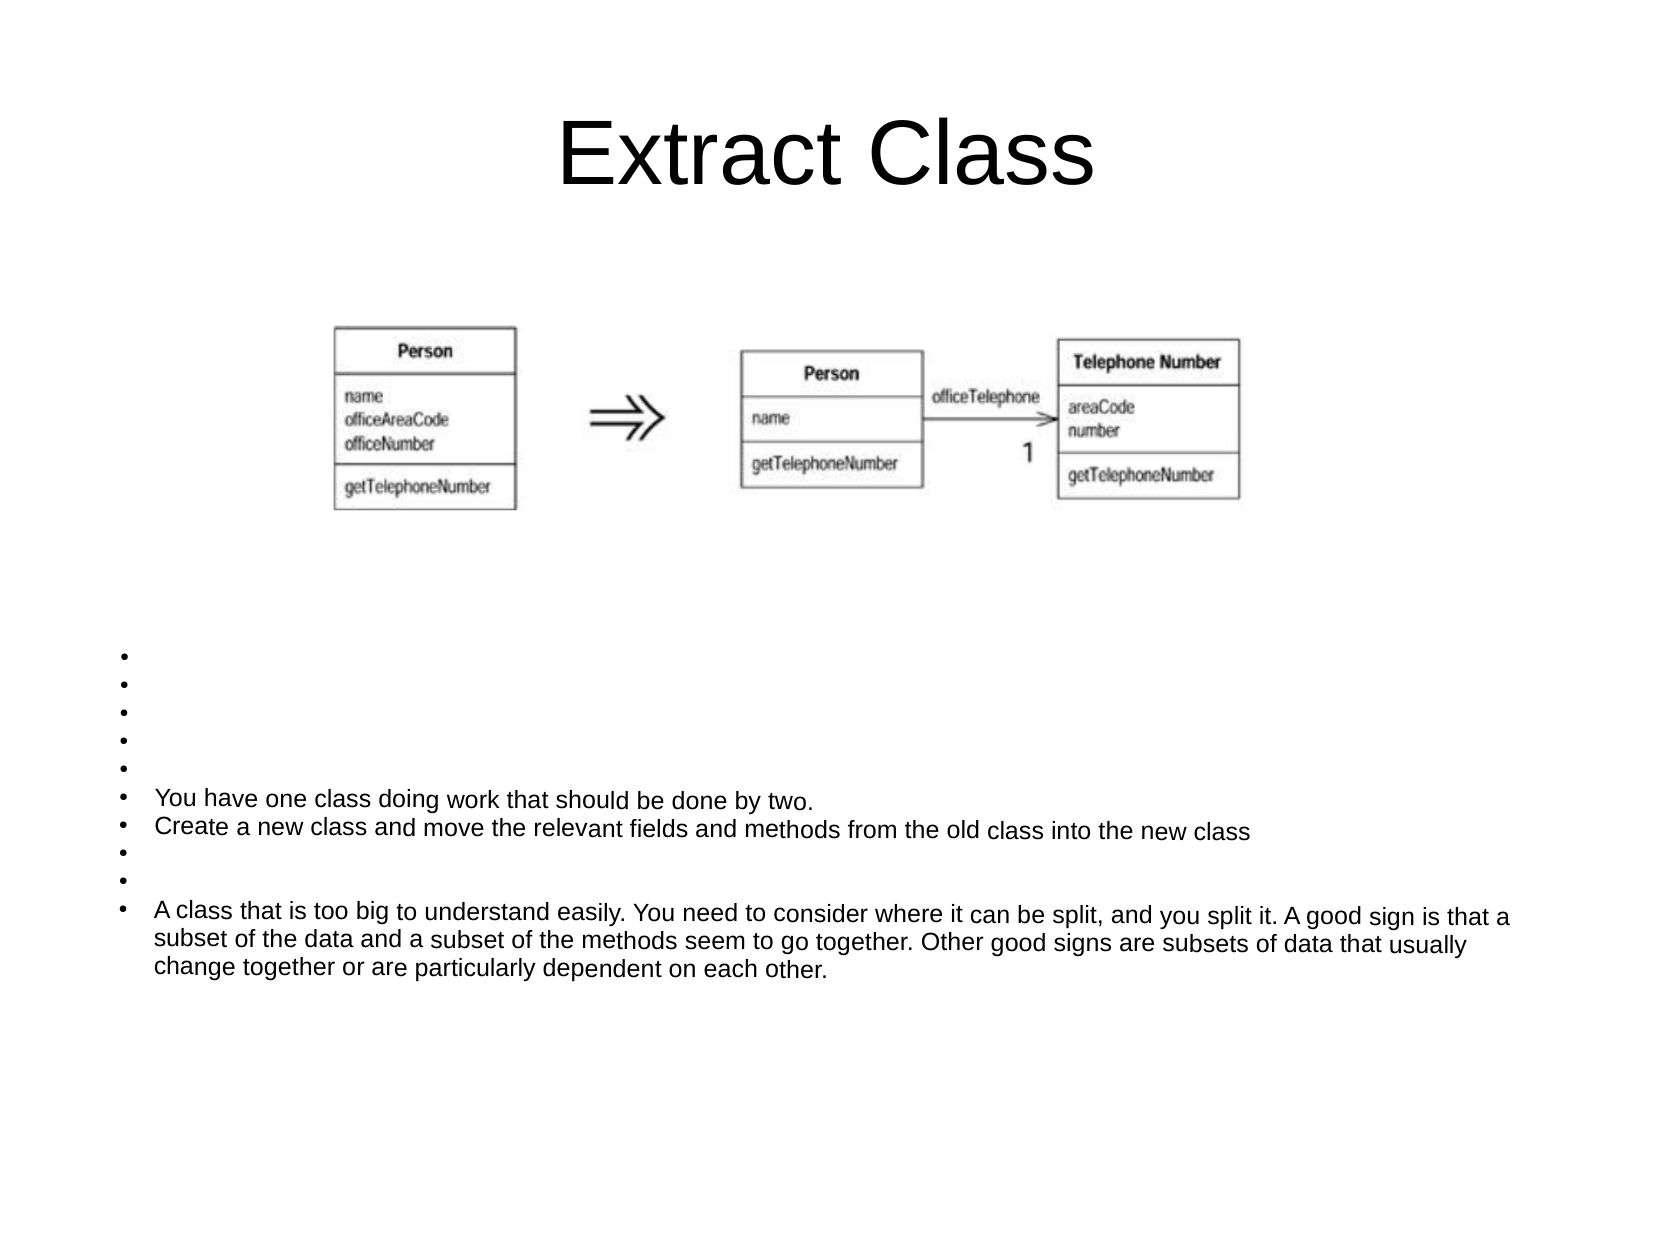

# Extract Class
You have one class doing work that should be done by two.
Create a new class and move the relevant fields and methods from the old class into the new class
A class that is too big to understand easily. You need to consider where it can be split, and you split it. A good sign is that a subset of the data and a subset of the methods seem to go together. Other good signs are subsets of data that usually change together or are particularly dependent on each other.